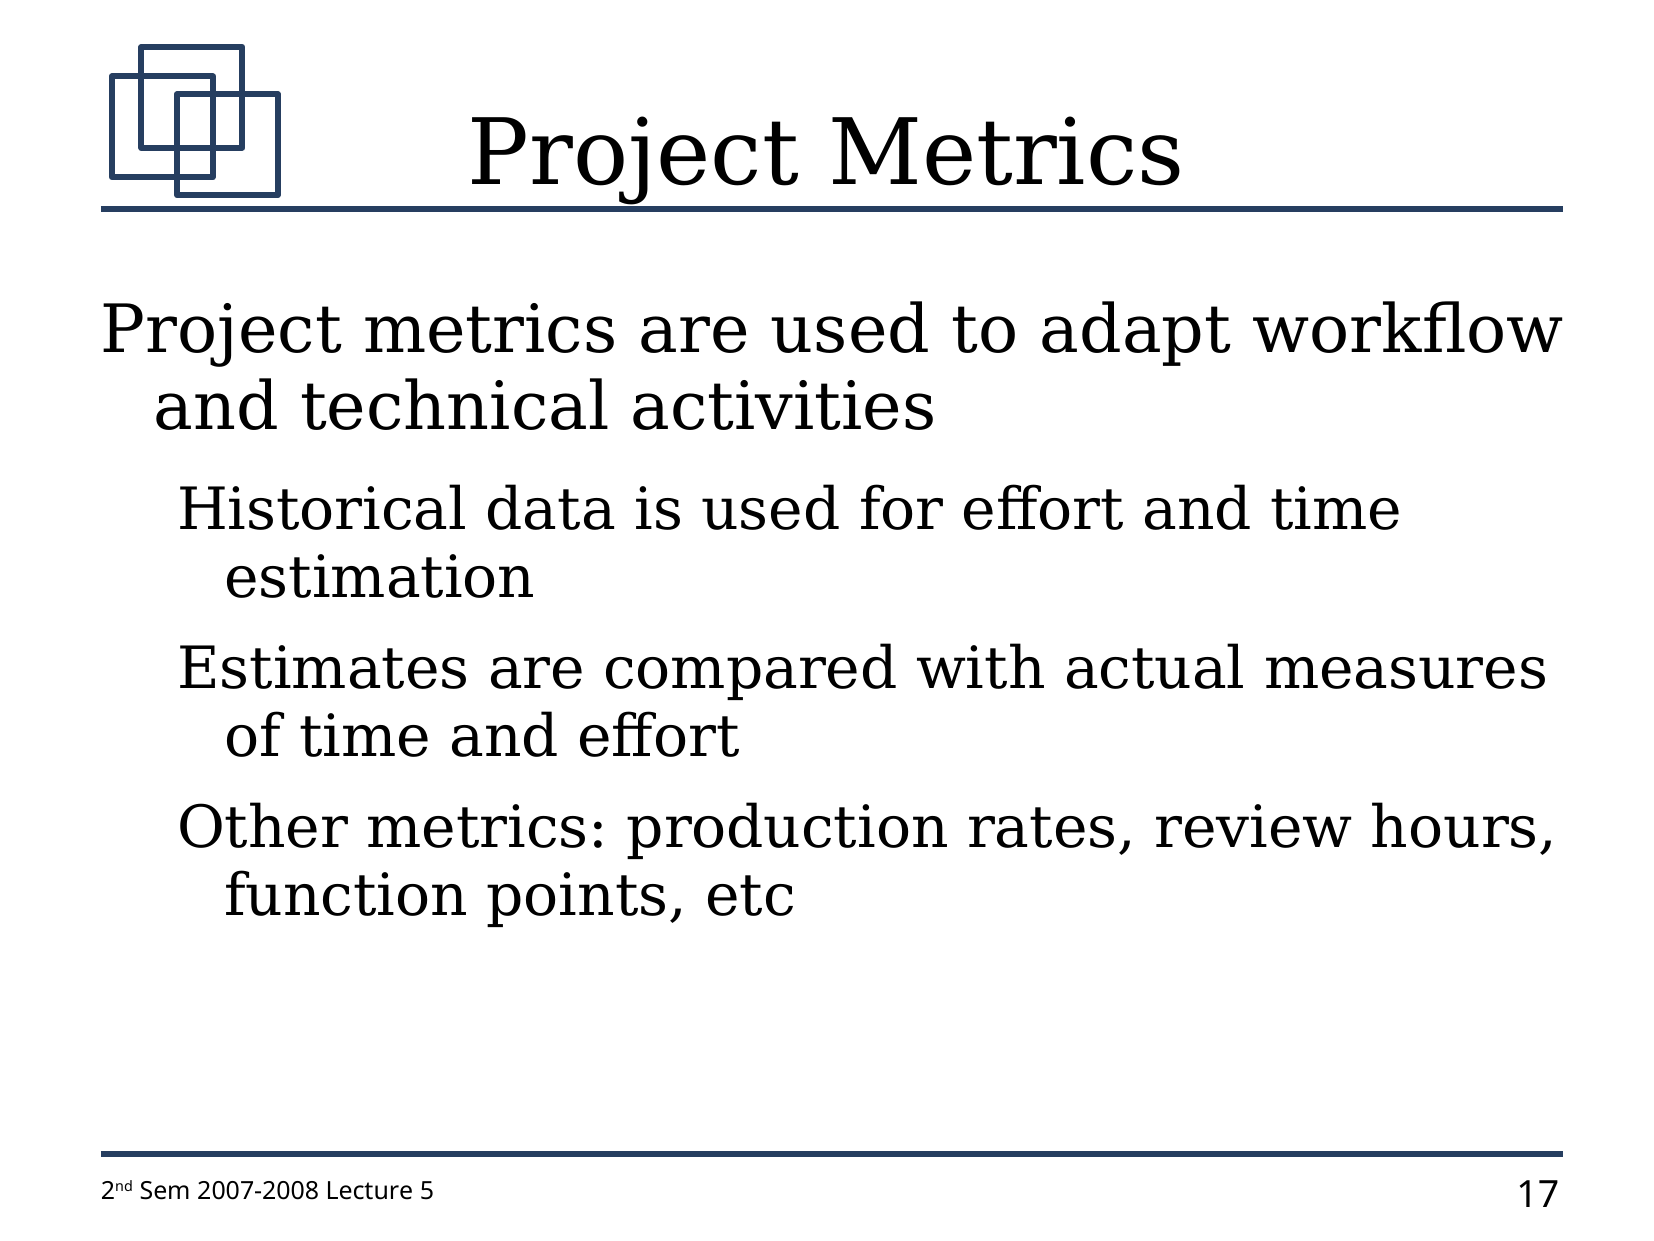

# Project Metrics
Project metrics are used to adapt workflow and technical activities
Historical data is used for effort and time estimation
Estimates are compared with actual measures of time and effort
Other metrics: production rates, review hours, function points, etc